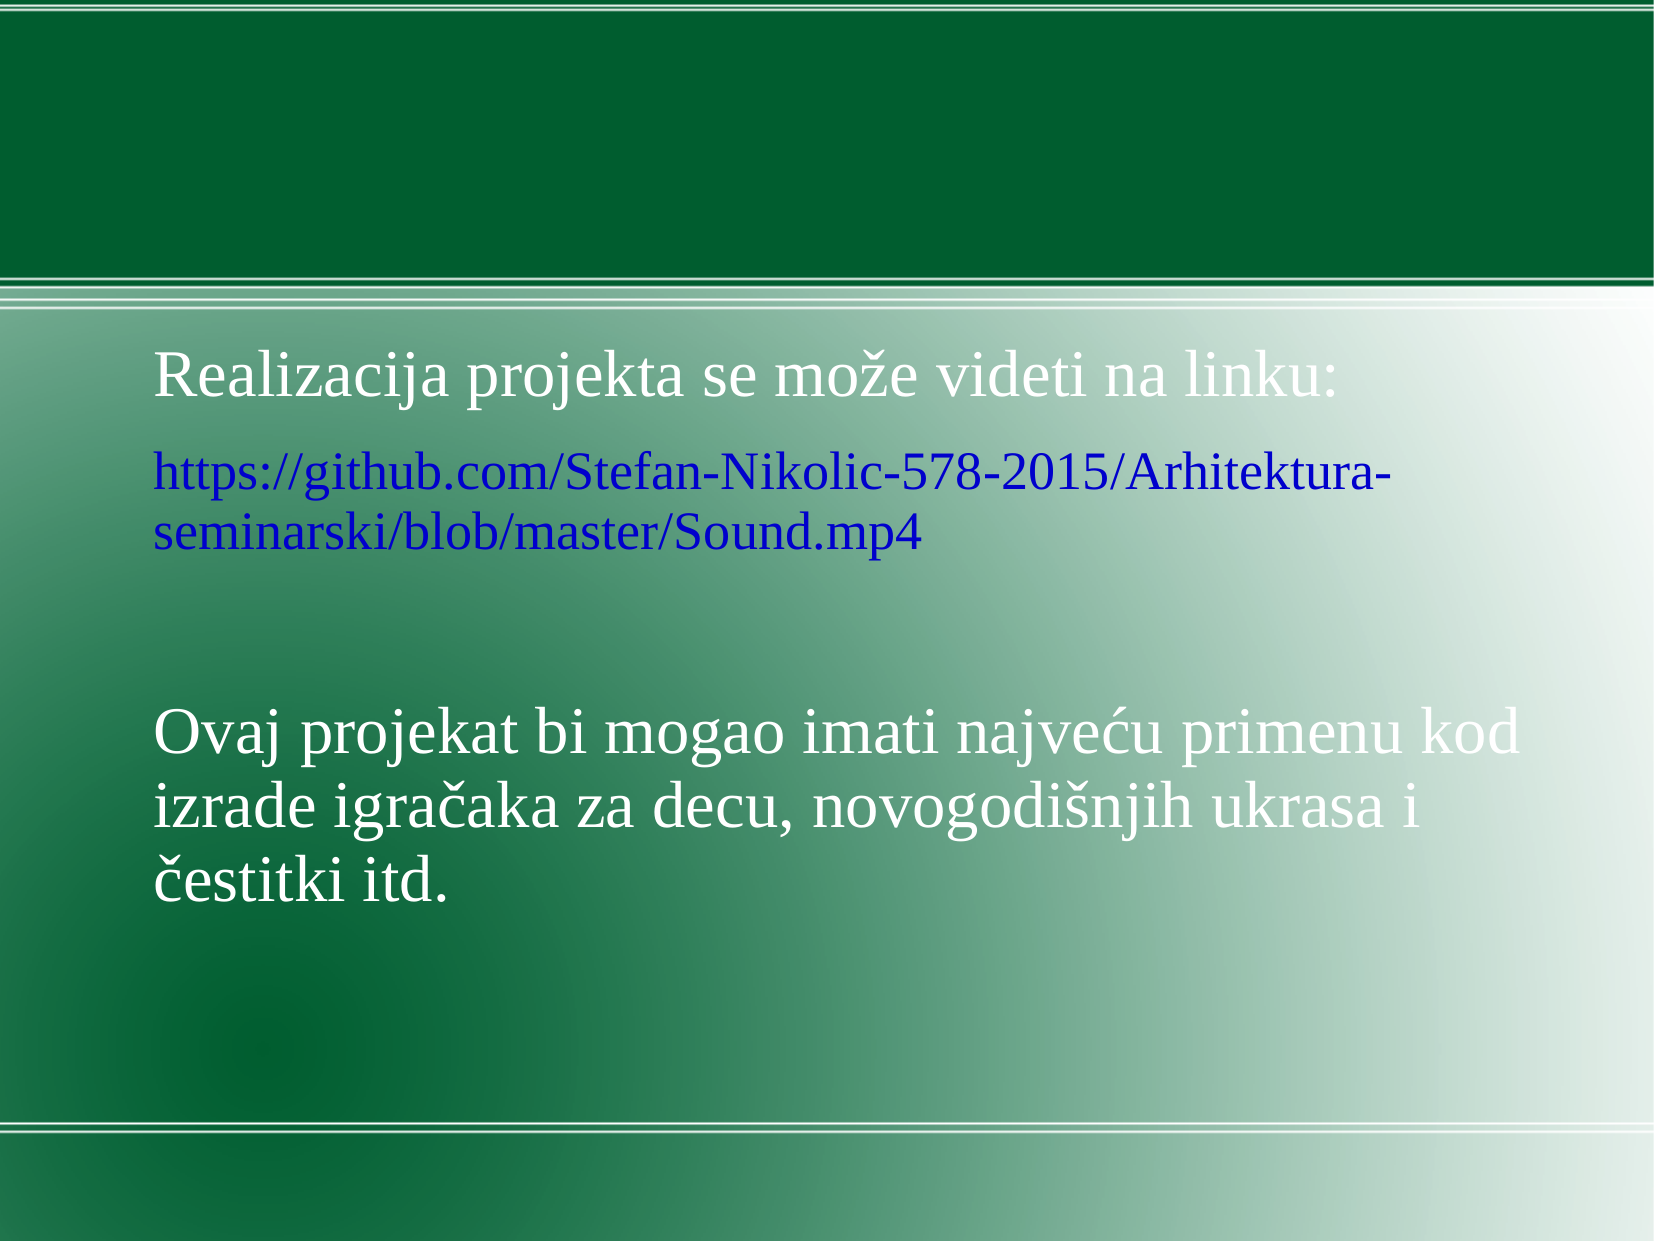

#
Realizacija projekta se može videti na linku:
https://github.com/Stefan-Nikolic-578-2015/Arhitektura-seminarski/blob/master/Sound.mp4
Ovaj projekat bi mogao imati najveću primenu kod izrade igračaka za decu, novogodišnjih ukrasa i čestitki itd.